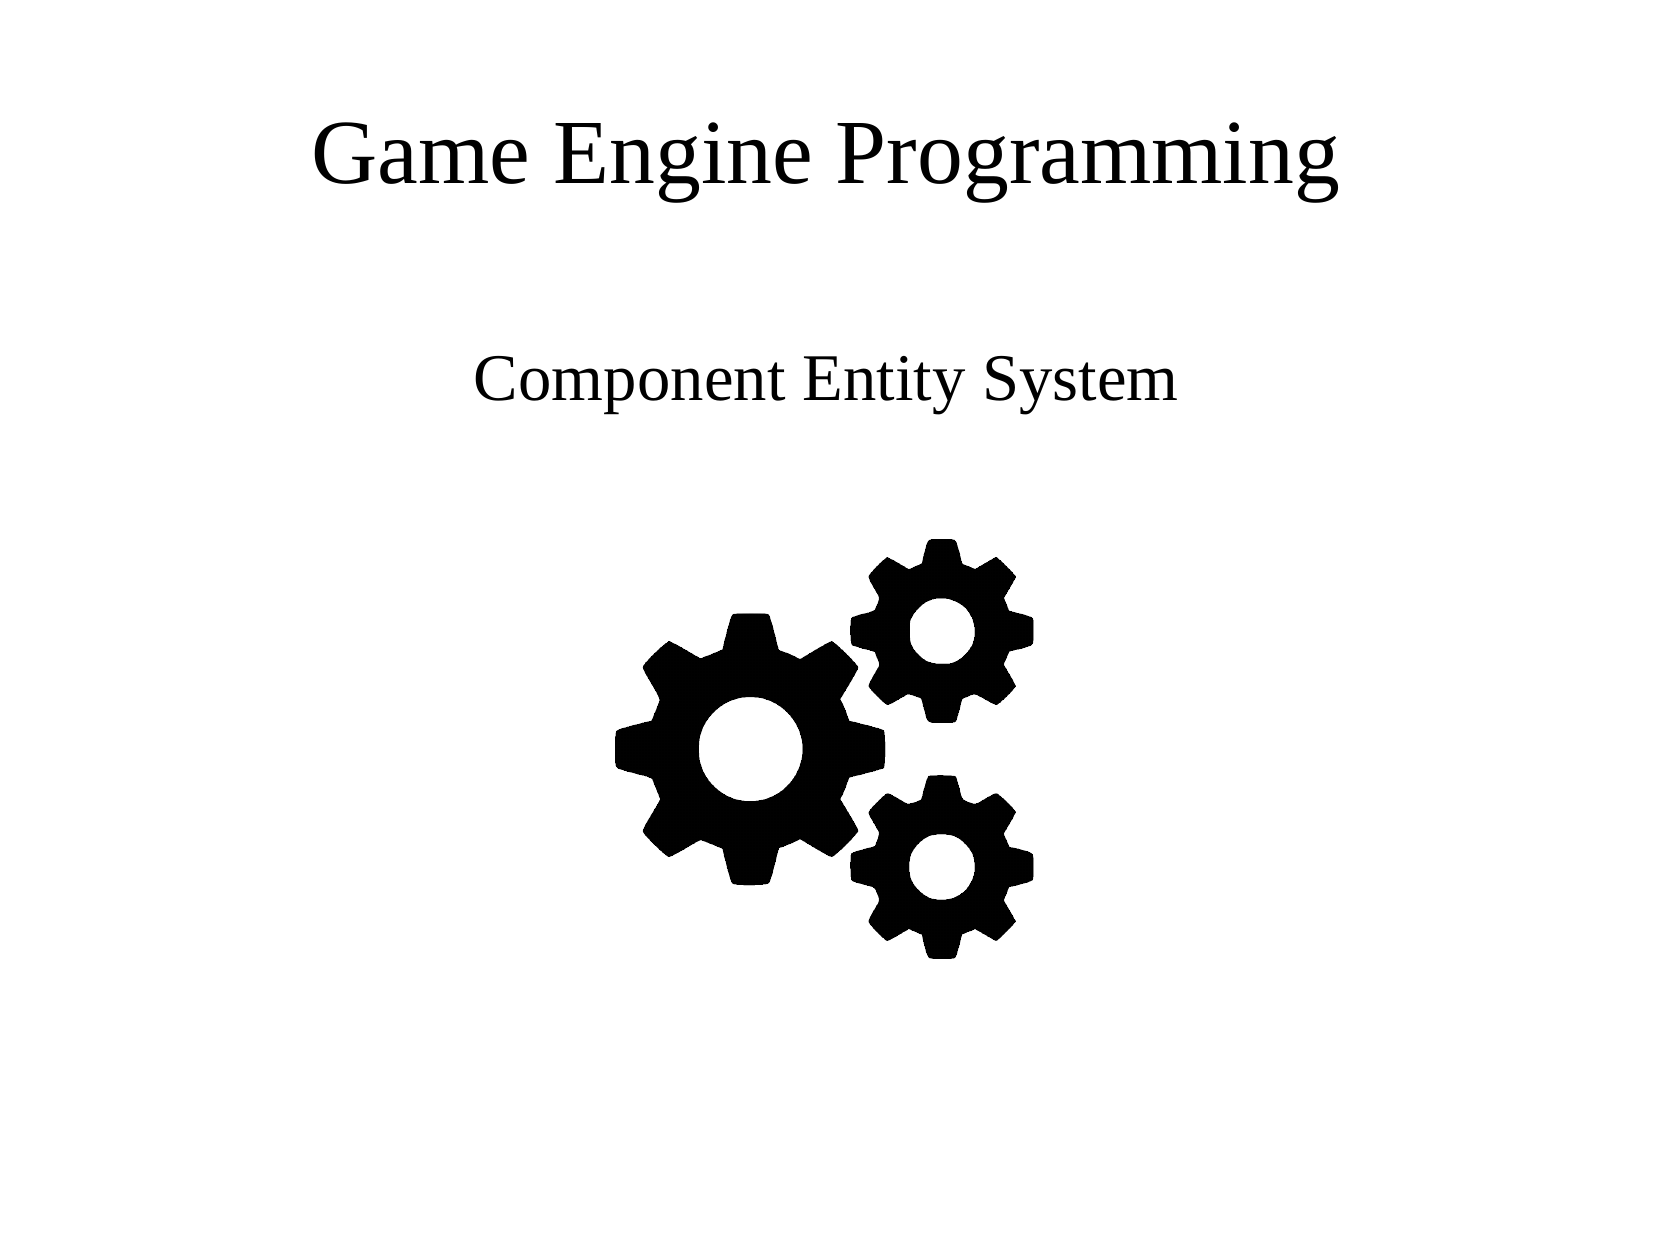

Component Entity System
# Game Engine Programming